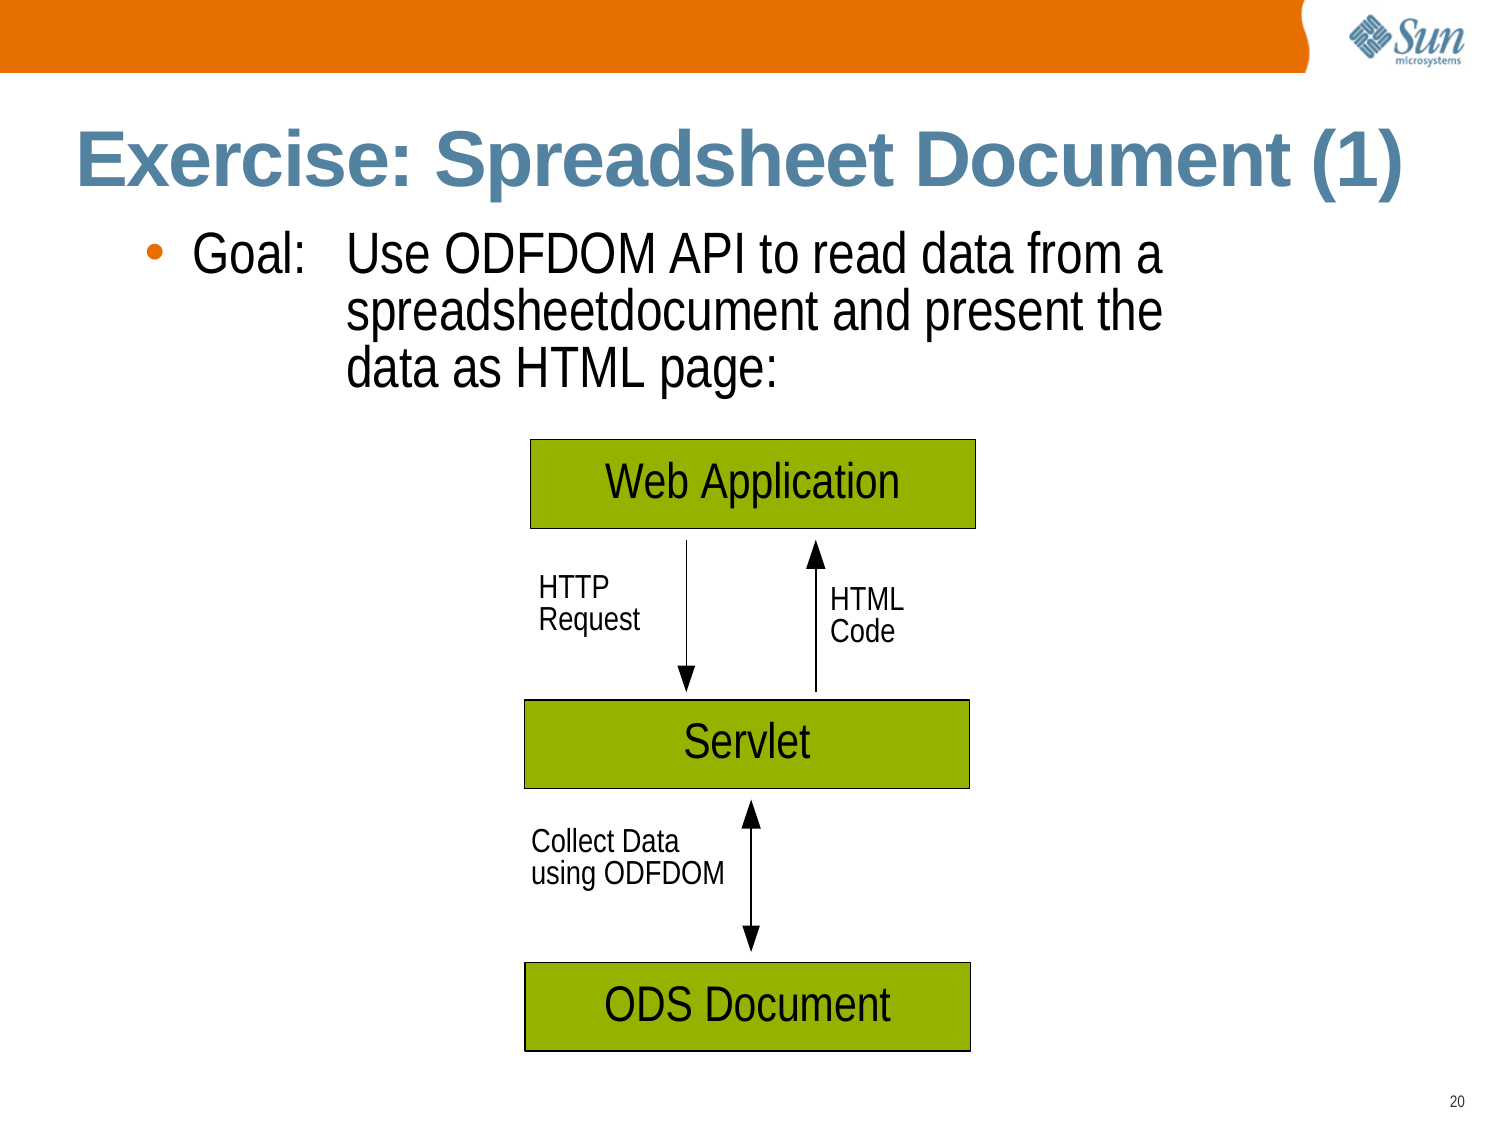

# Exercise: Spreadsheet Document (1)
Goal:	Use ODFDOM API to read data from a
	spreadsheet	document and present the
	data as HTML page:
Web Application
HTTP Request
HTML Code
Servlet
Collect Data using ODFDOM
ODS Document